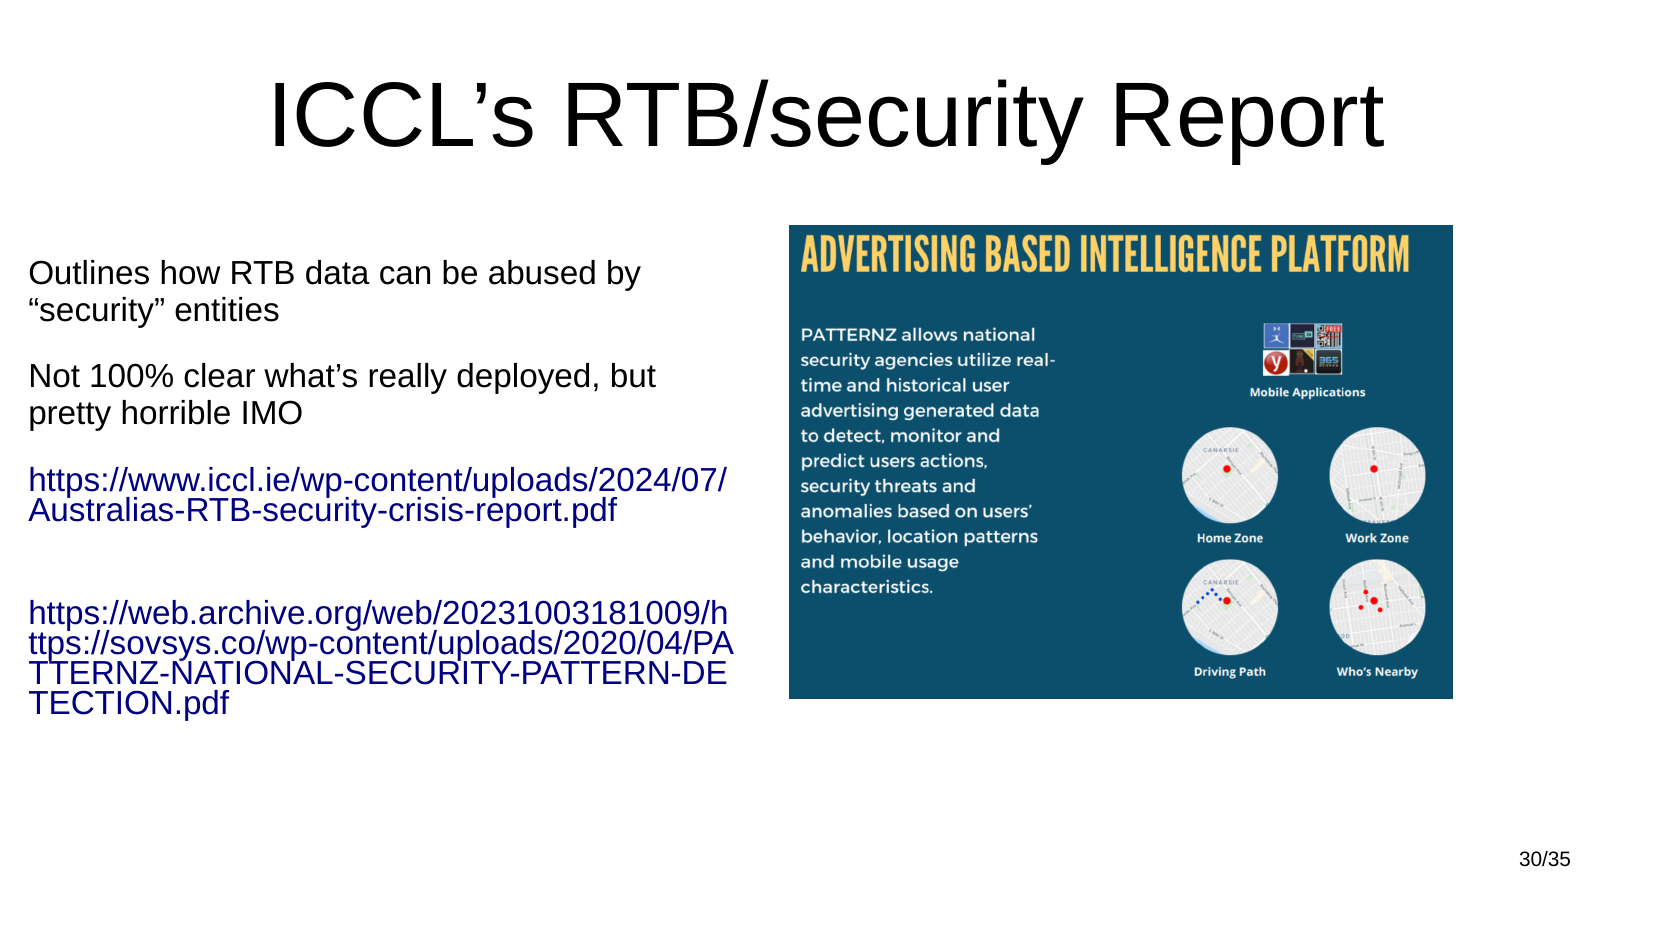

# ICCL’s RTB/security Report
Outlines how RTB data can be abused by “security” entities
Not 100% clear what’s really deployed, but pretty horrible IMO
https://www.iccl.ie/wp-content/uploads/2024/07/Australias-RTB-security-crisis-report.pdf
https://web.archive.org/web/20231003181009/https://sovsys.co/wp-content/uploads/2020/04/PATTERNZ-NATIONAL-SECURITY-PATTERN-DETECTION.pdf
30